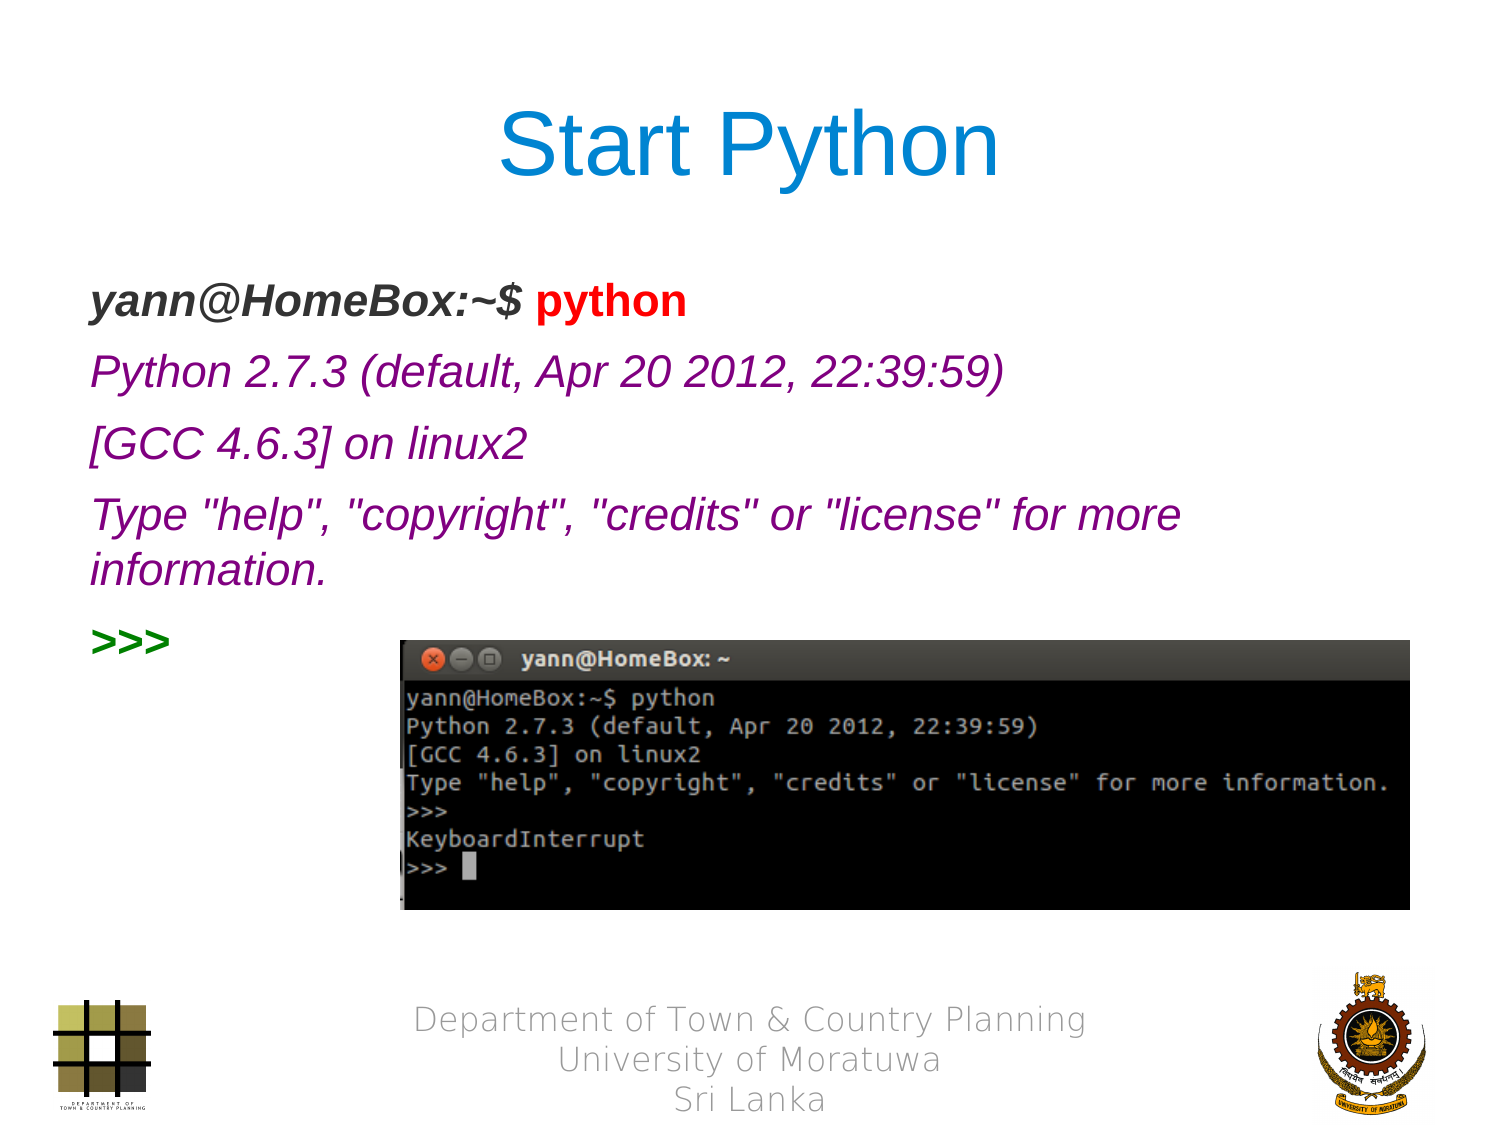

# Start Python
yann@HomeBox:~$ python
Python 2.7.3 (default, Apr 20 2012, 22:39:59)
[GCC 4.6.3] on linux2
Type "help", "copyright", "credits" or "license" for more information.
>>>